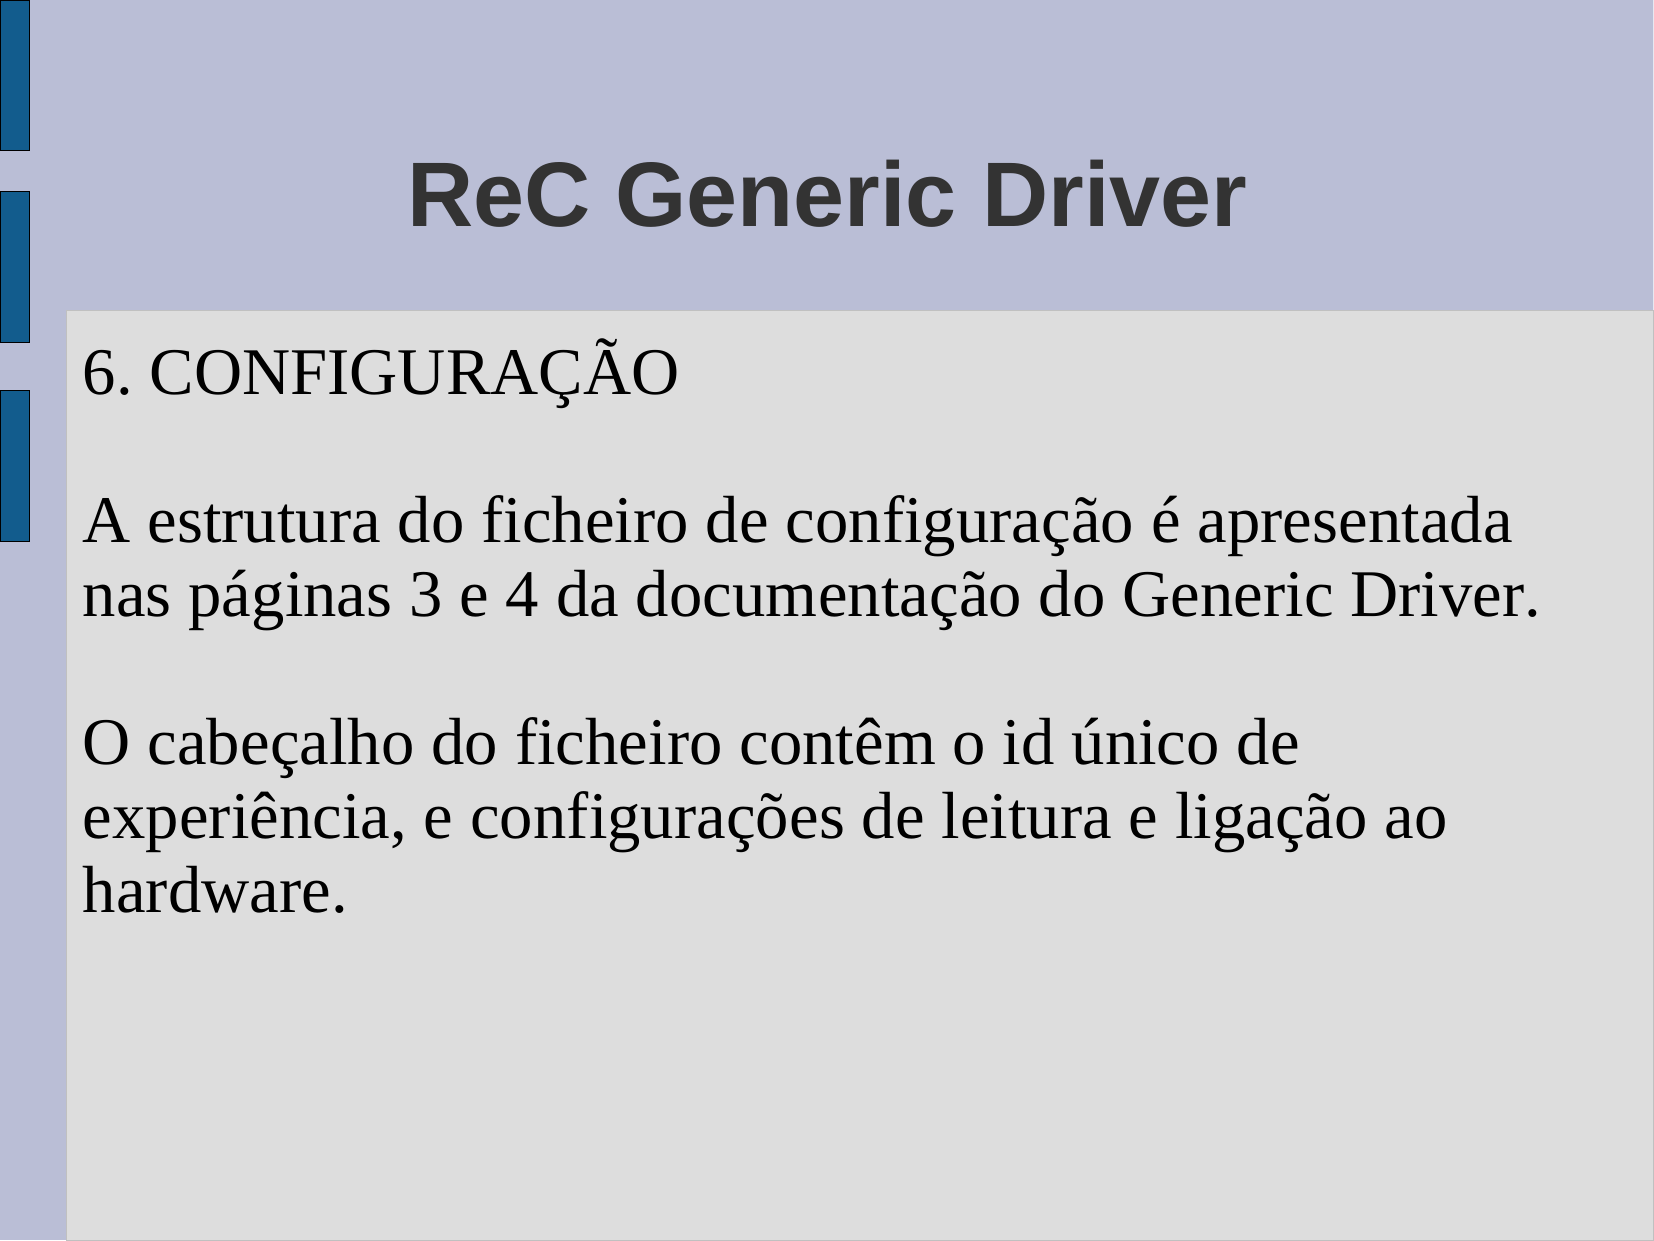

# ReC Generic Driver
6. CONFIGURAÇÃO
A estrutura do ficheiro de configuração é apresentada nas páginas 3 e 4 da documentação do Generic Driver.
O cabeçalho do ficheiro contêm o id único de experiência, e configurações de leitura e ligação ao hardware.